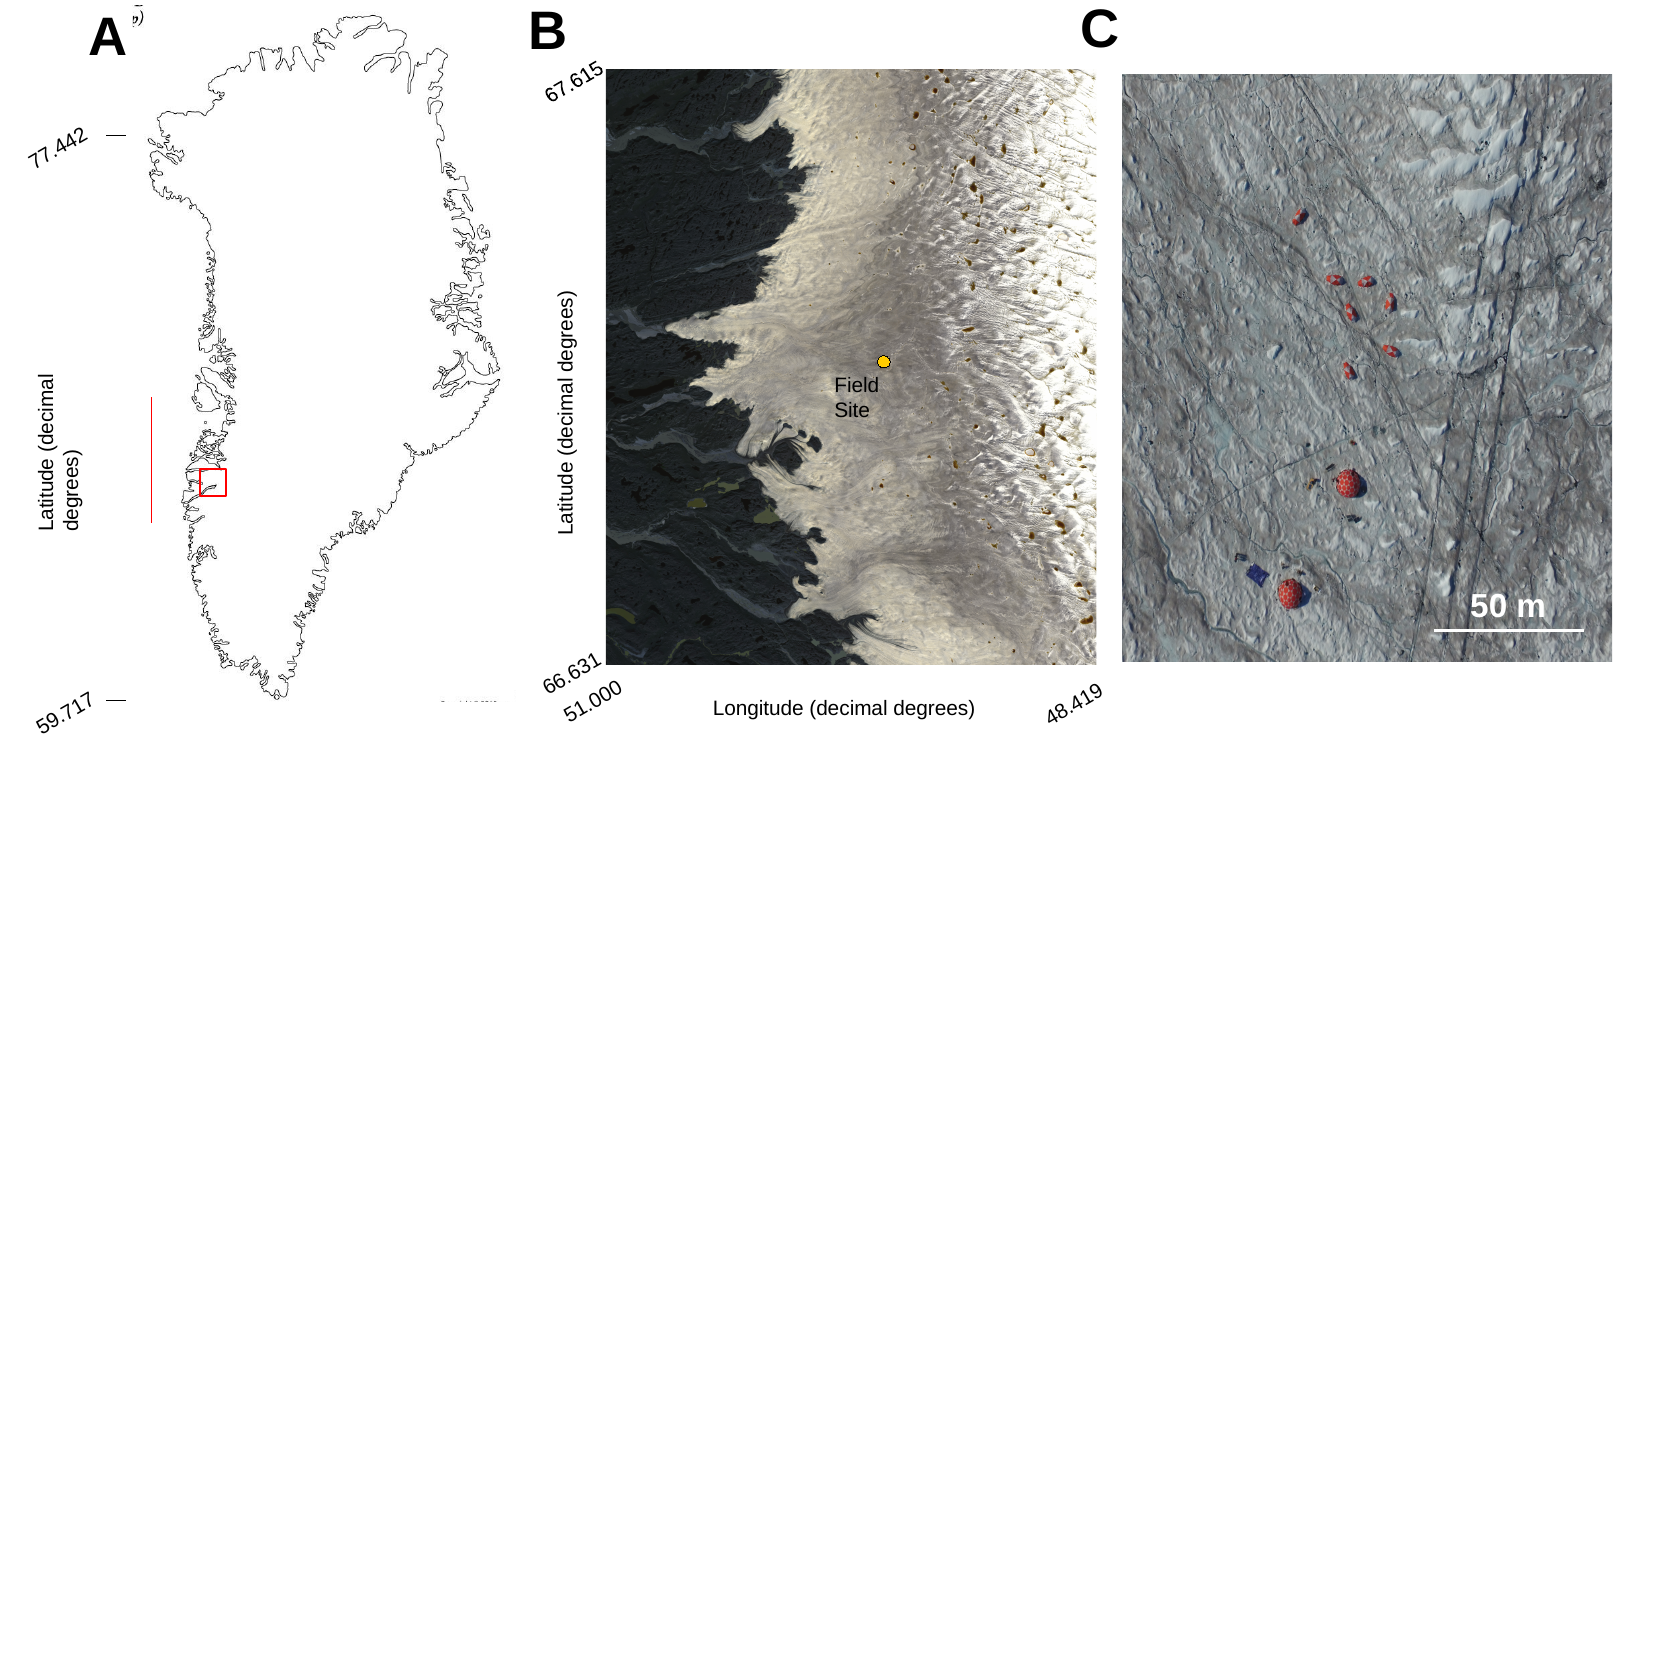

C
B
A
67.615
77.442
Field
Site
Latitude (decimal degrees)
Latitude (decimal degrees)
50 m
66.631
48.419
51.000
59.717
Longitude (decimal degrees)